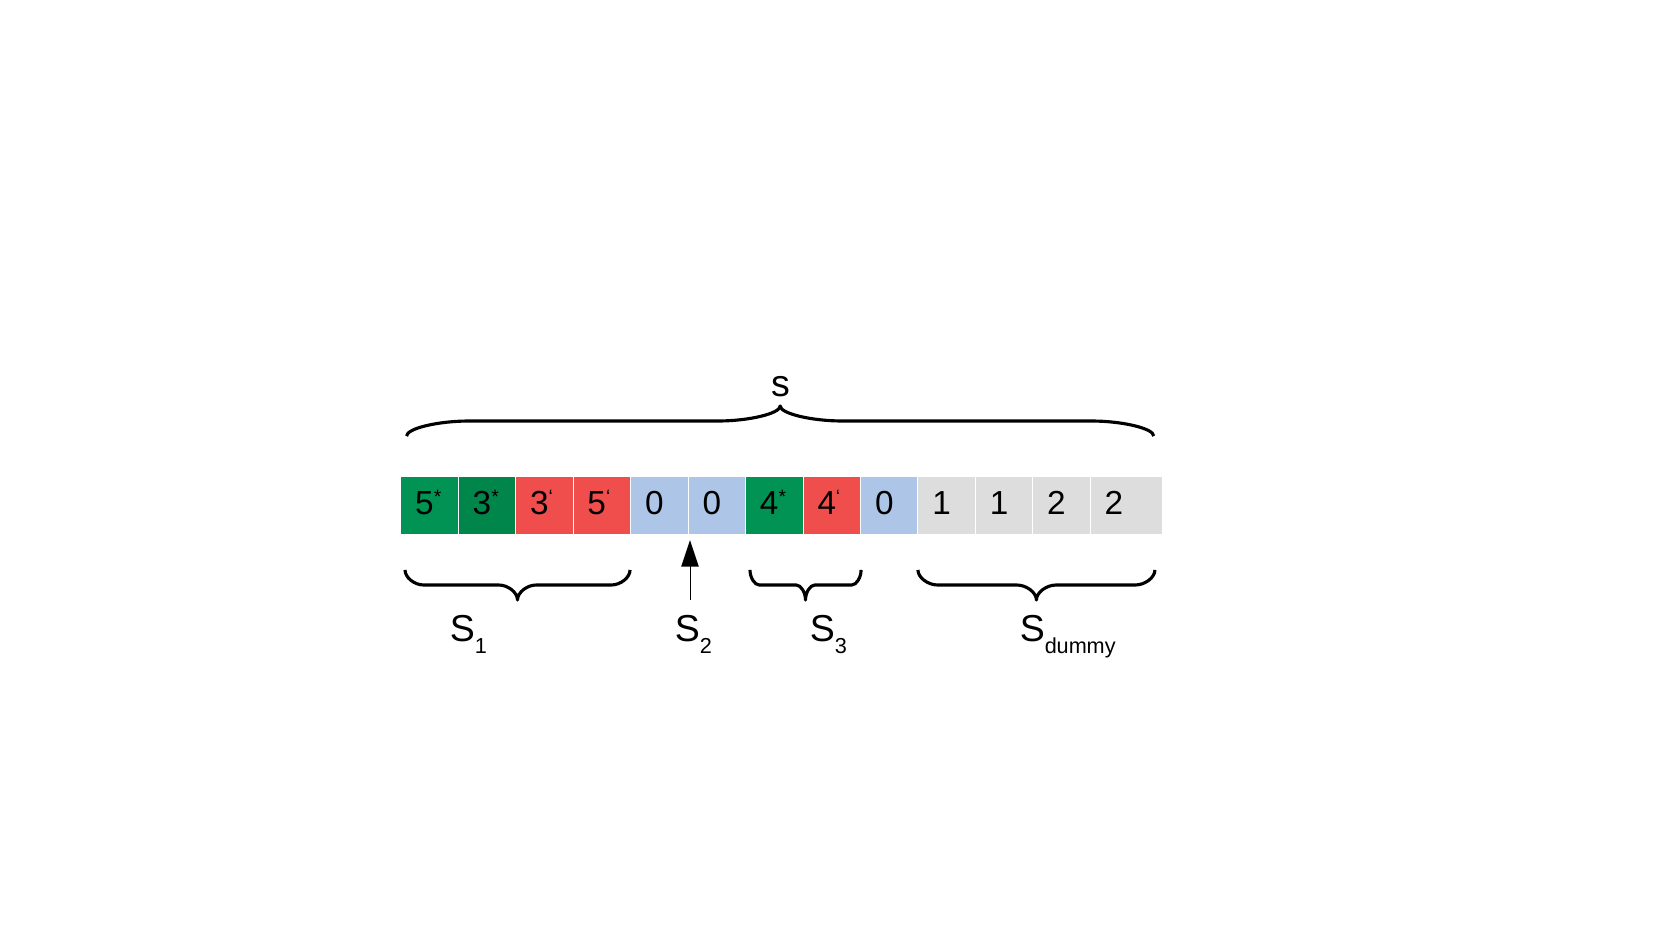

s
| 5\* | 3\* | 3‘ | 5‘ | 0 | 0 | 4\* | 4‘ | 0 | 1 | 1 | 2 | 2 |
| --- | --- | --- | --- | --- | --- | --- | --- | --- | --- | --- | --- | --- |
S1
S2
S3
Sdummy